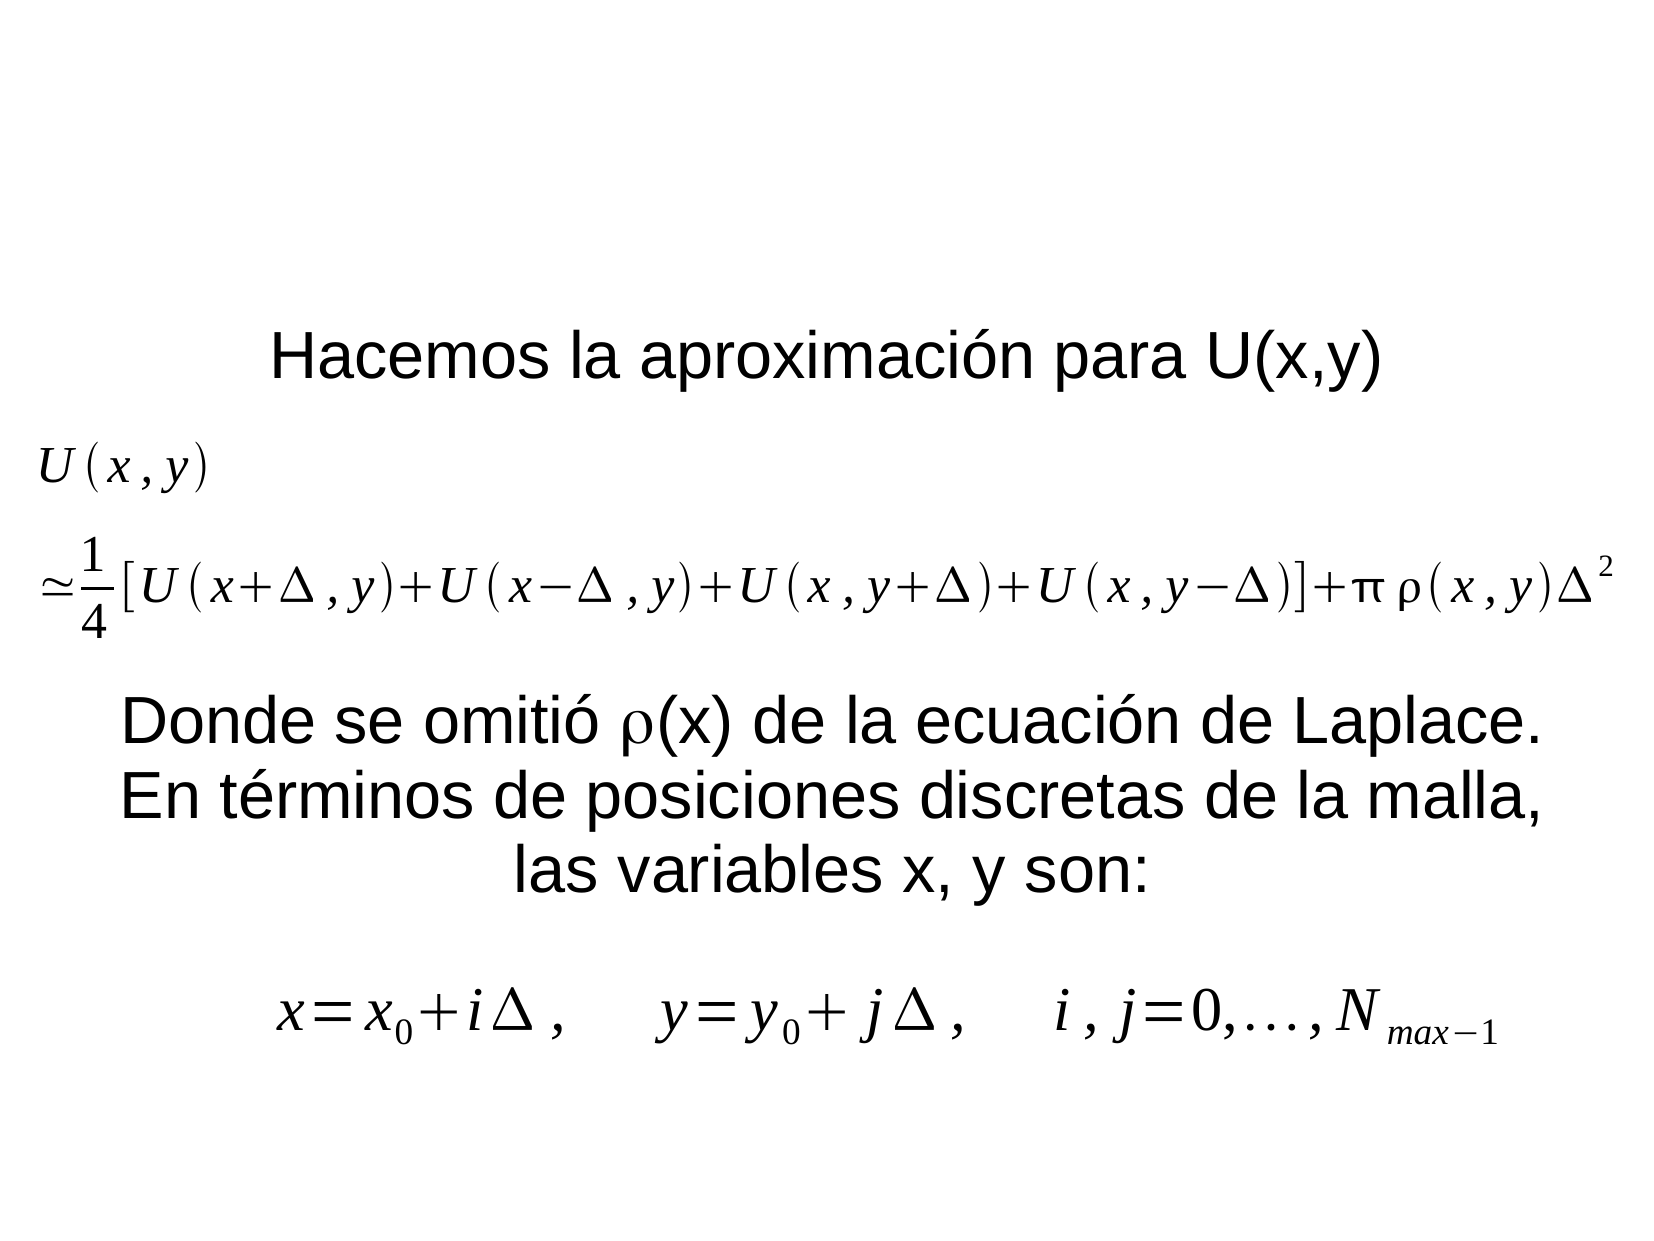

#
Hacemos la aproximación para U(x,y)
Donde se omitió r(x) de la ecuación de Laplace. En términos de posiciones discretas de la malla, las variables x, y son: